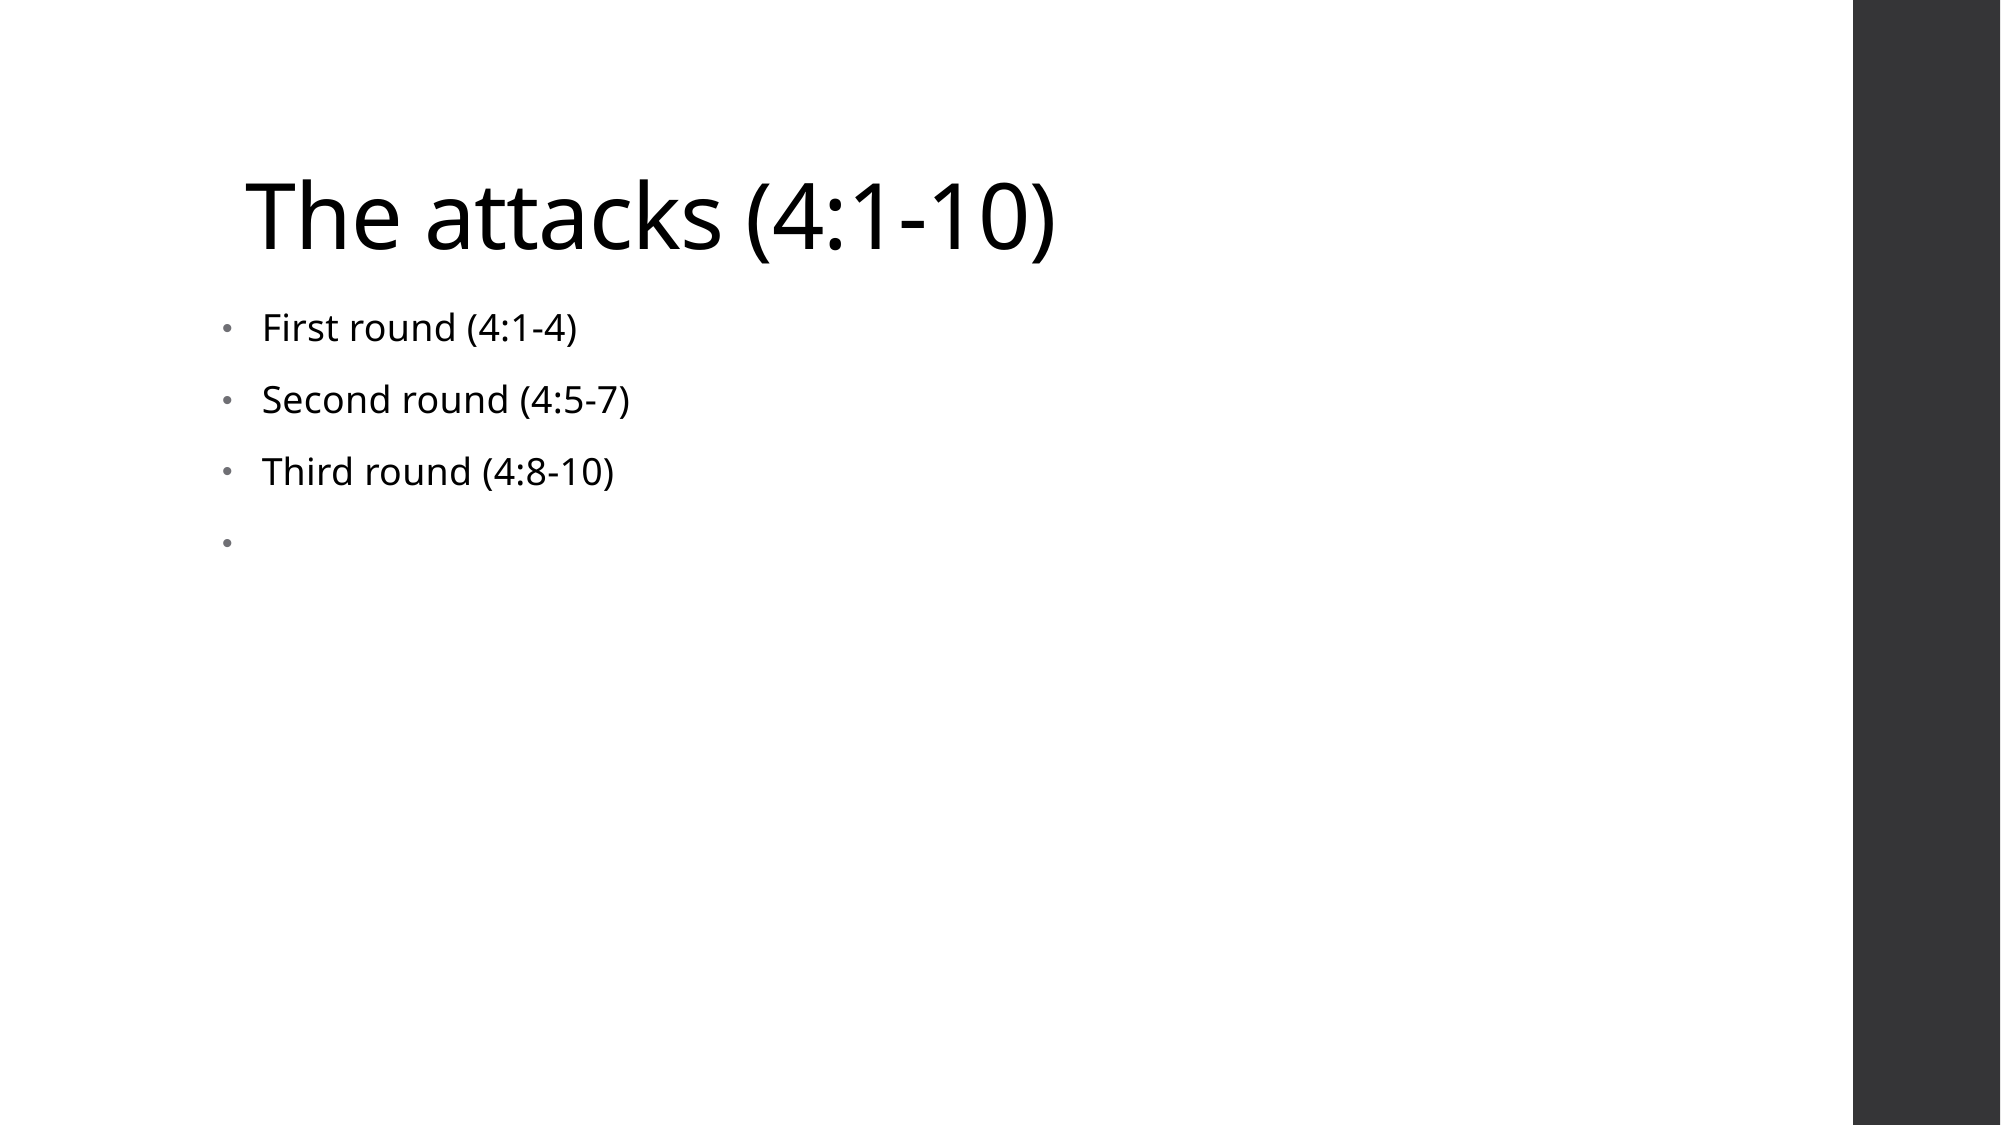

# The attacks (4:1-10)
 First round (4:1-4)
 Second round (4:5-7)
 Third round (4:8-10)